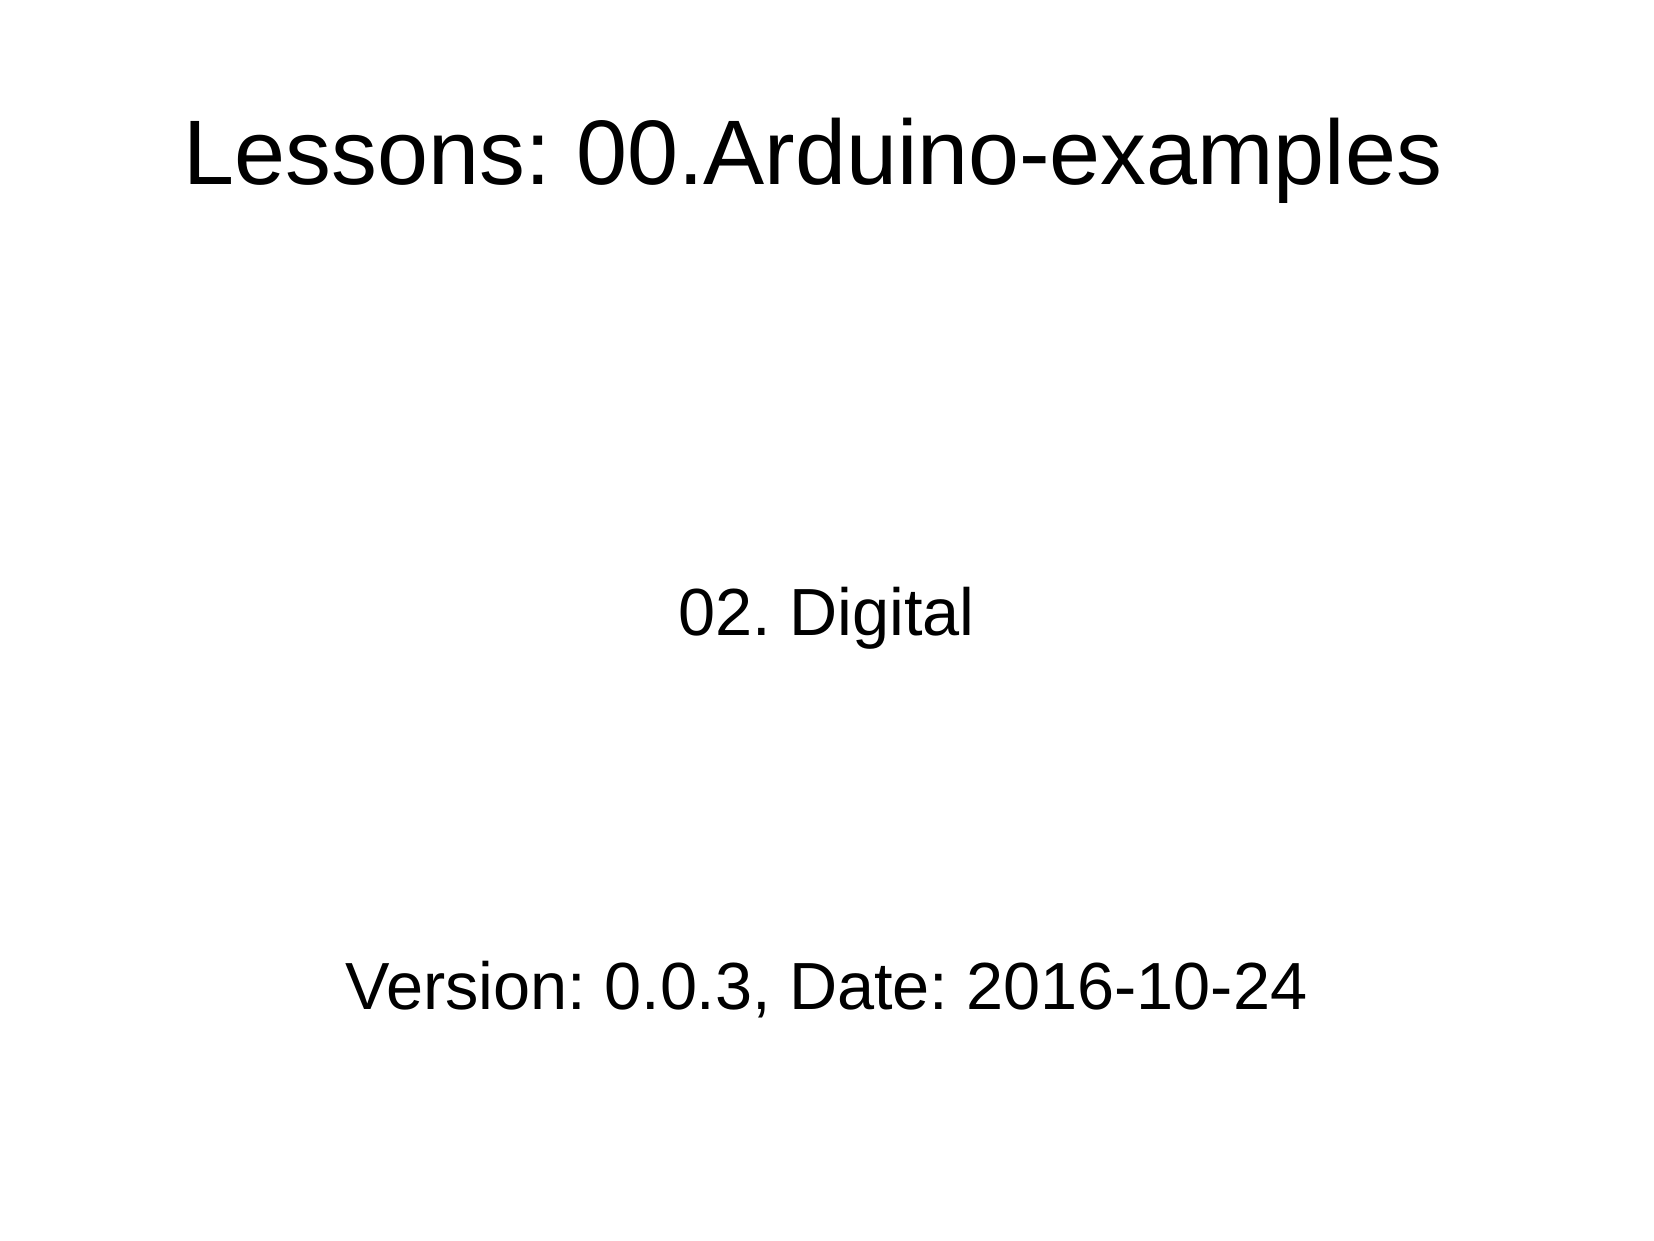

# Lessons: 00.Arduino-examples
02. Digital
Version: 0.0.3, Date: 2016-10-24